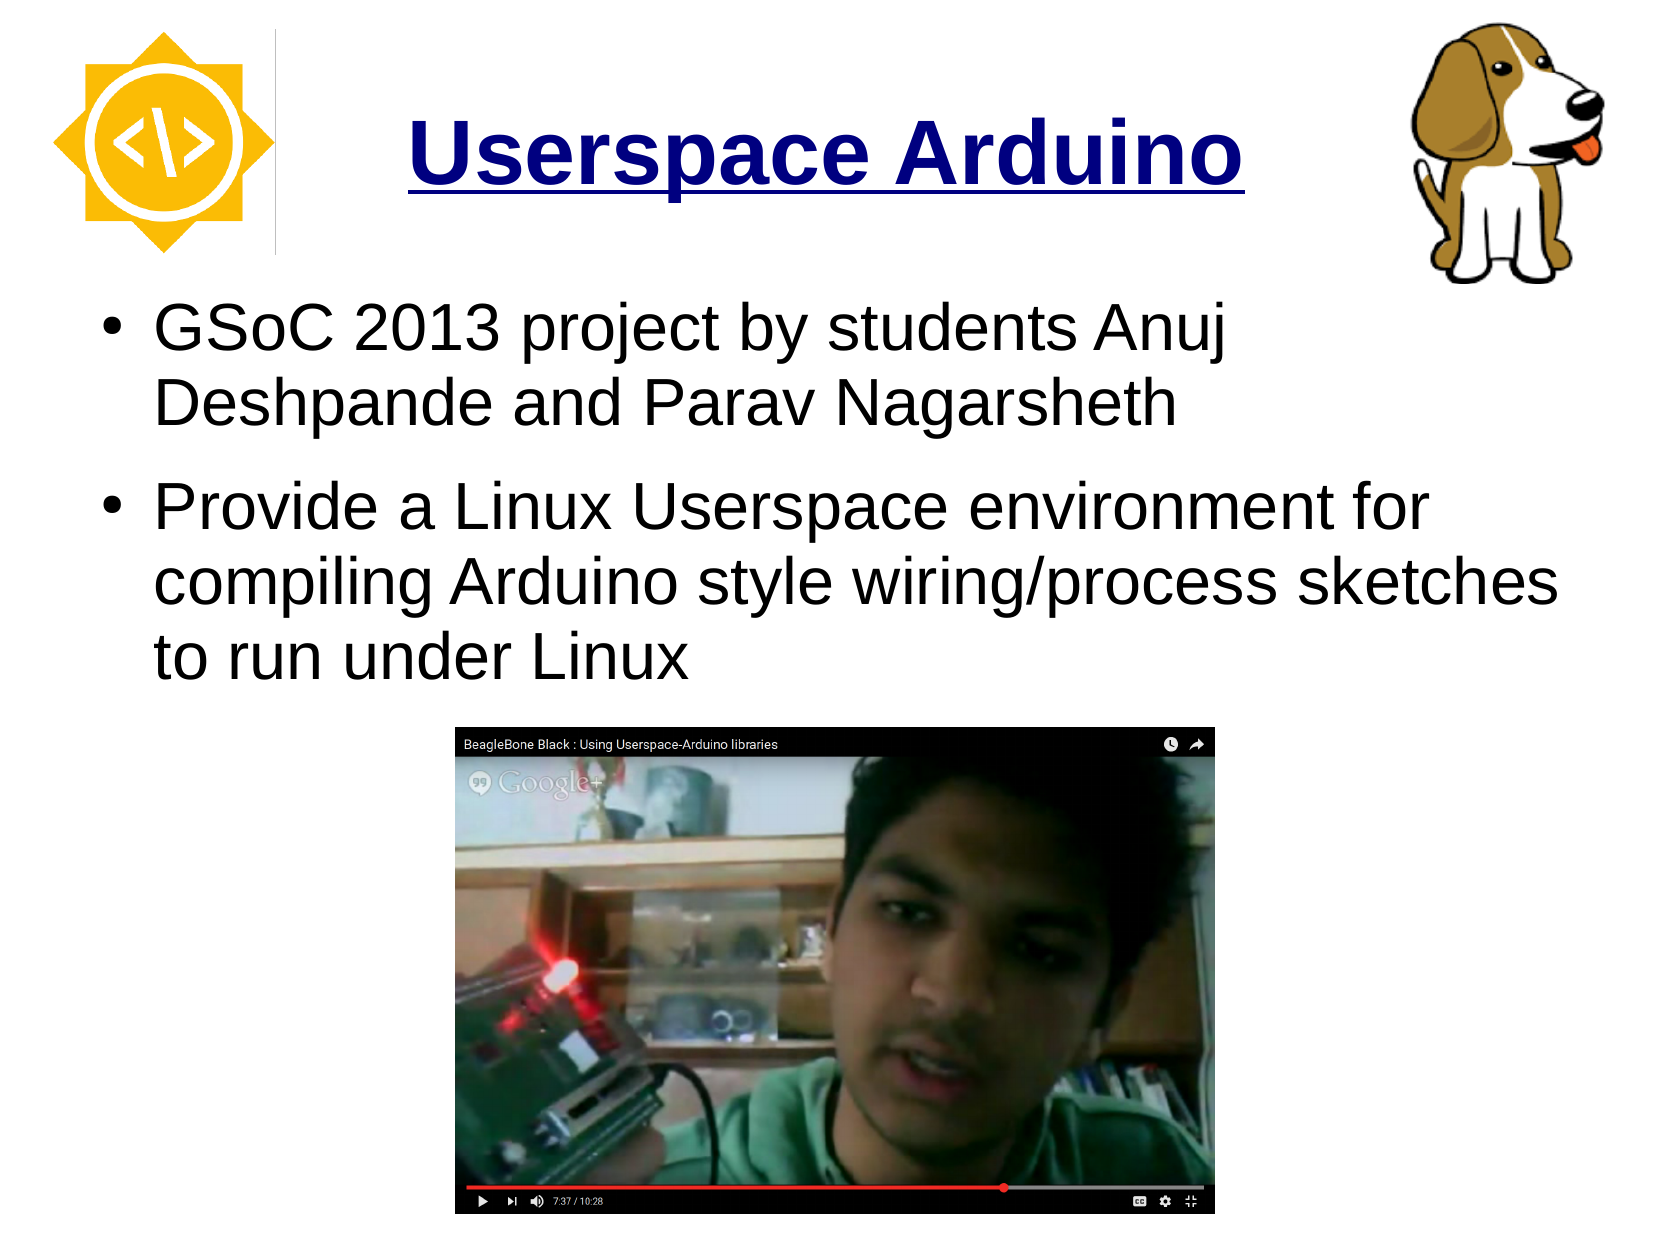

# Userspace Arduino
GSoC 2013 project by students Anuj Deshpande and Parav Nagarsheth
Provide a Linux Userspace environment for compiling Arduino style wiring/process sketches to run under Linux